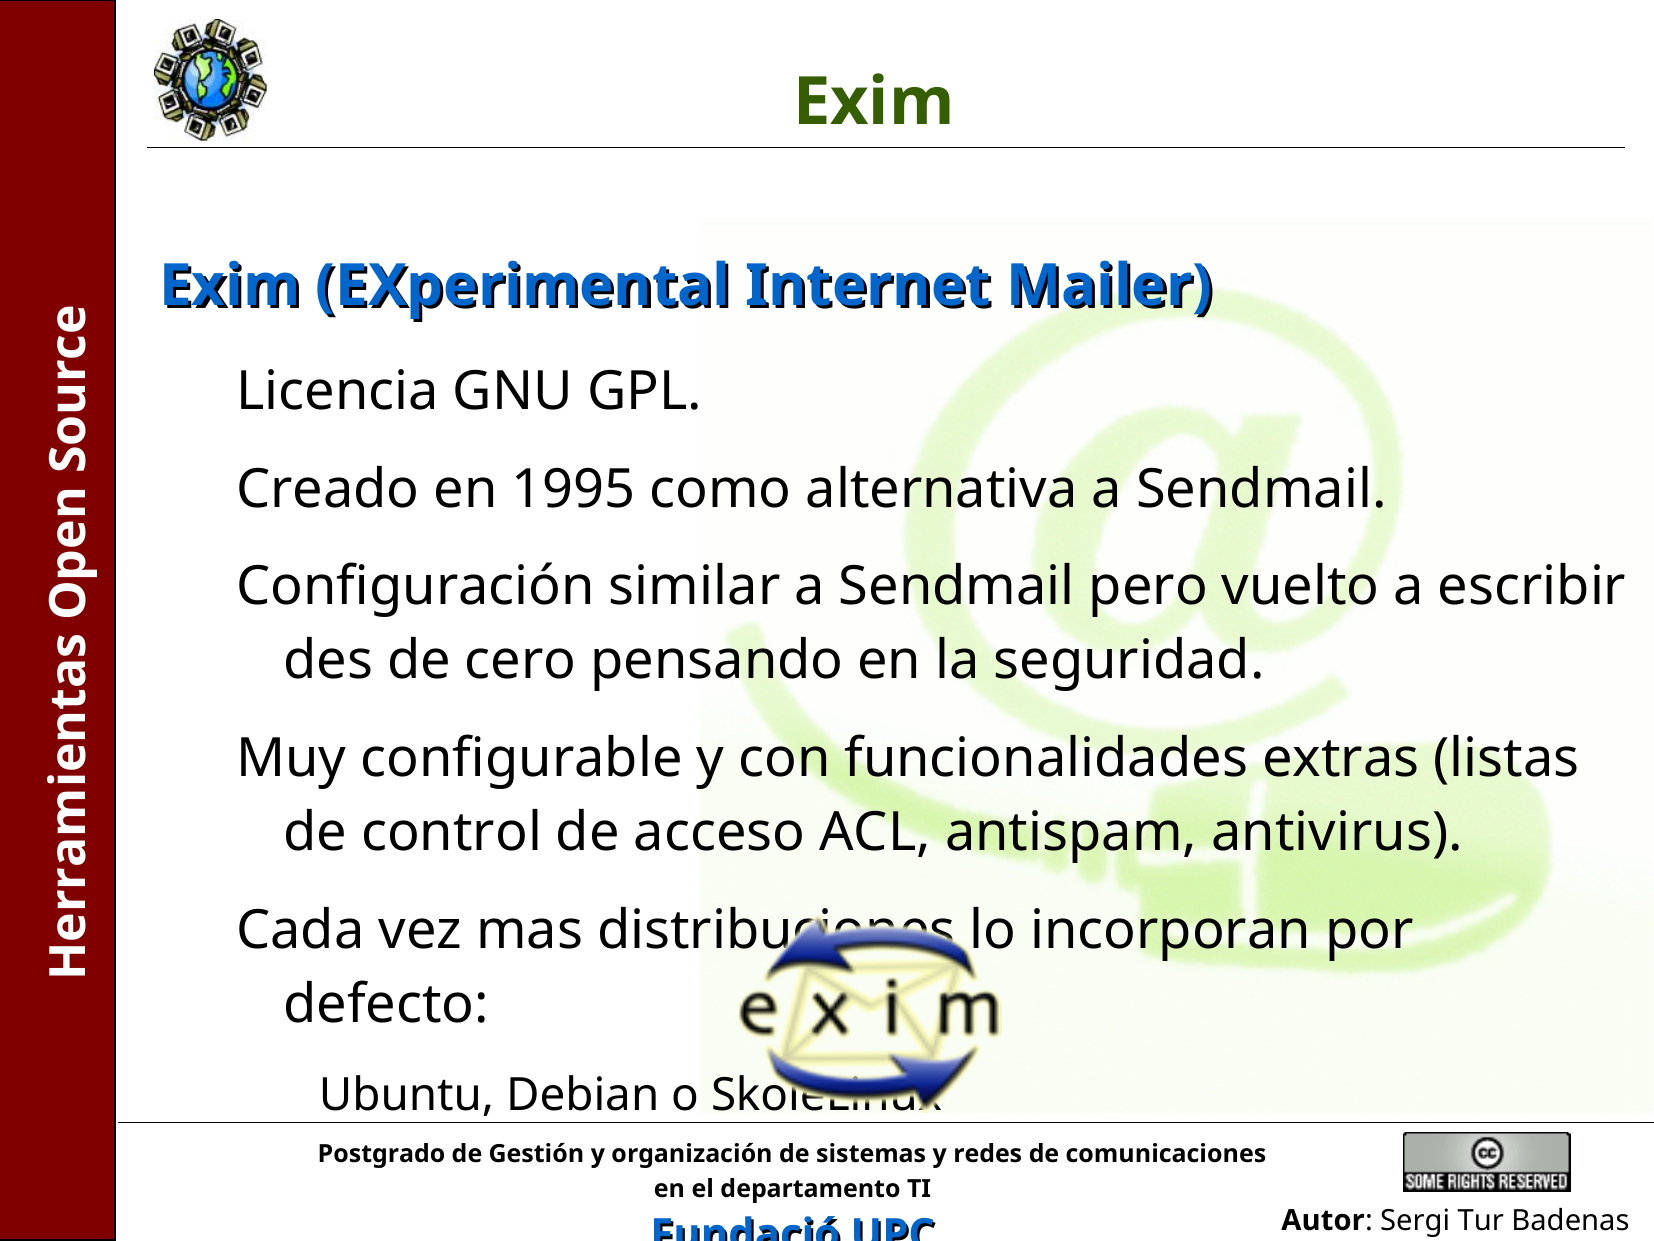

# Exim
Exim (EXperimental Internet Mailer)
Licencia GNU GPL.
Creado en 1995 como alternativa a Sendmail.
Configuración similar a Sendmail pero vuelto a escribir des de cero pensando en la seguridad.
Muy configurable y con funcionalidades extras (listas de control de acceso ACL, antispam, antivirus).
Cada vez mas distribuciones lo incorporan por defecto:
Ubuntu, Debian o SkoleLinux